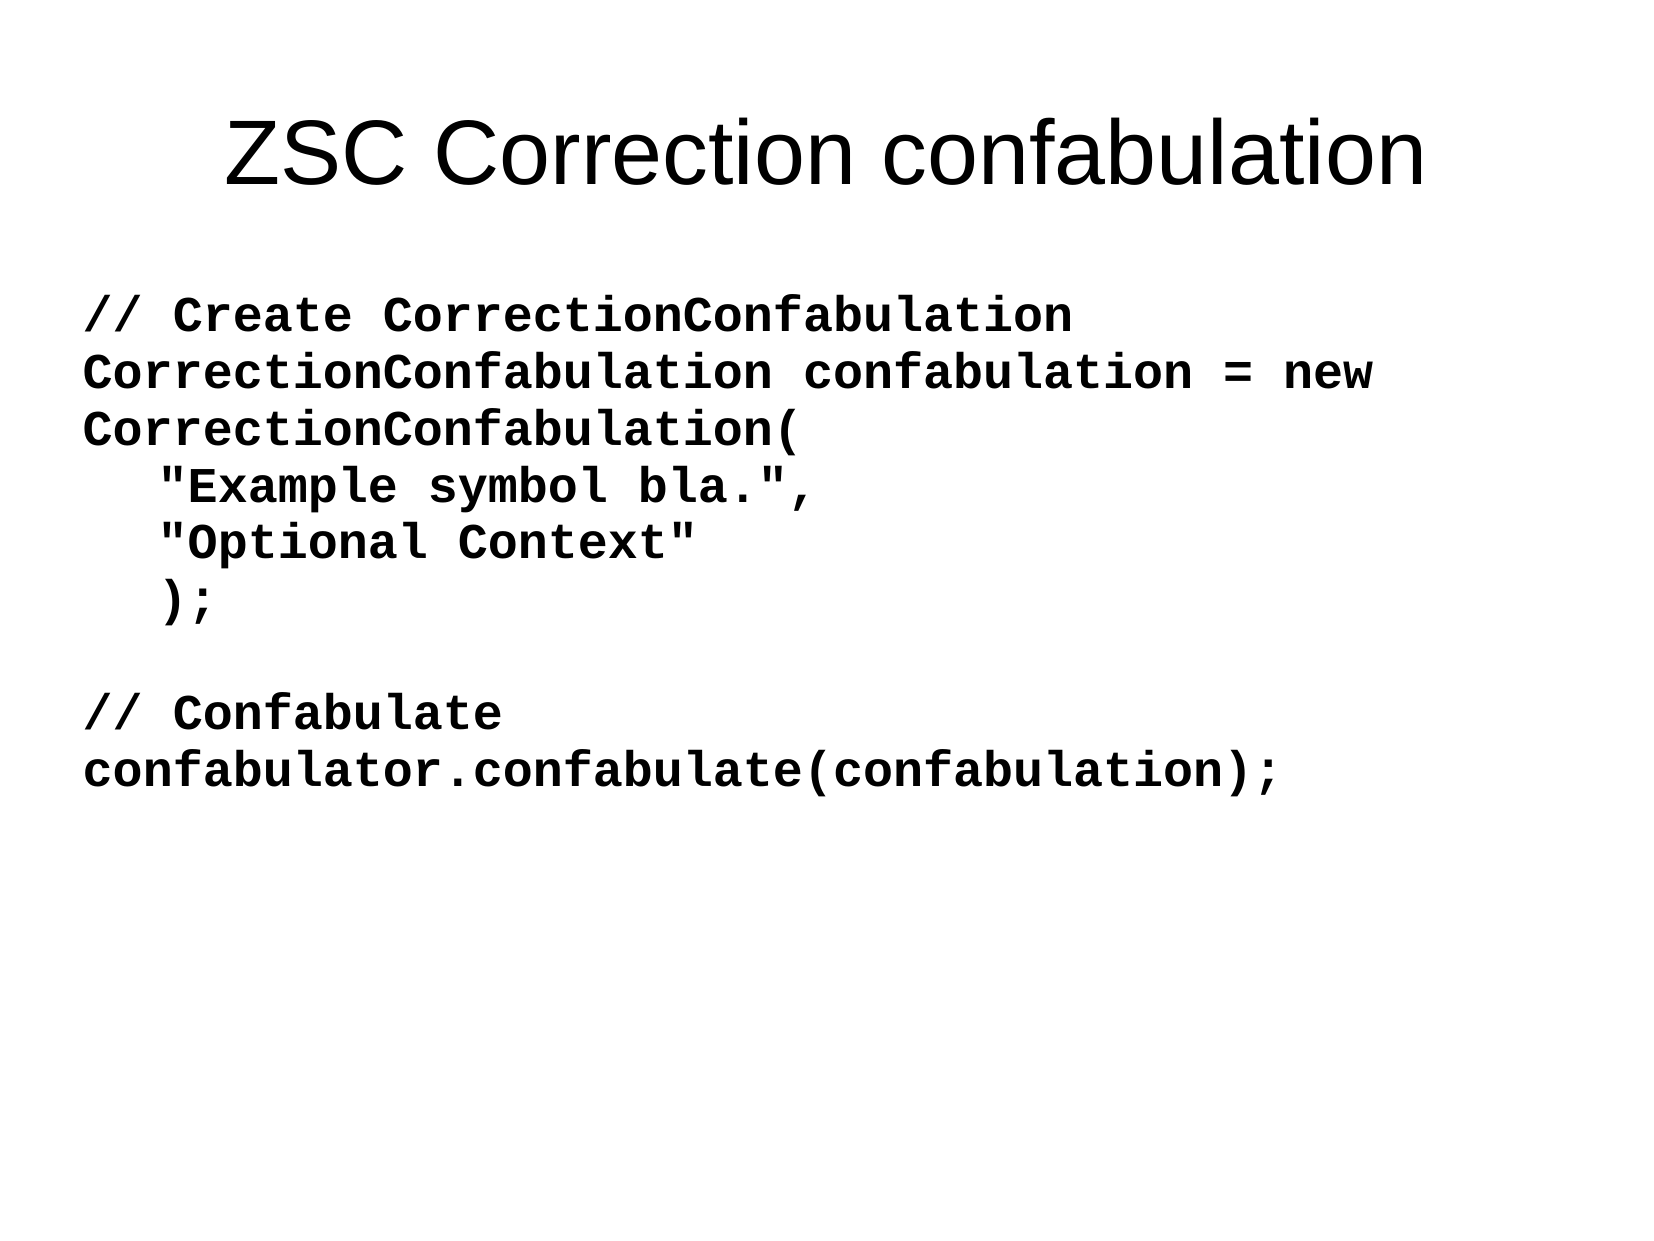

# ZSC Correction confabulation
// Create CorrectionConfabulation
CorrectionConfabulation confabulation = new CorrectionConfabulation(
	"Example symbol bla.",
	"Optional Context"
	);
// Confabulate
confabulator.confabulate(confabulation);